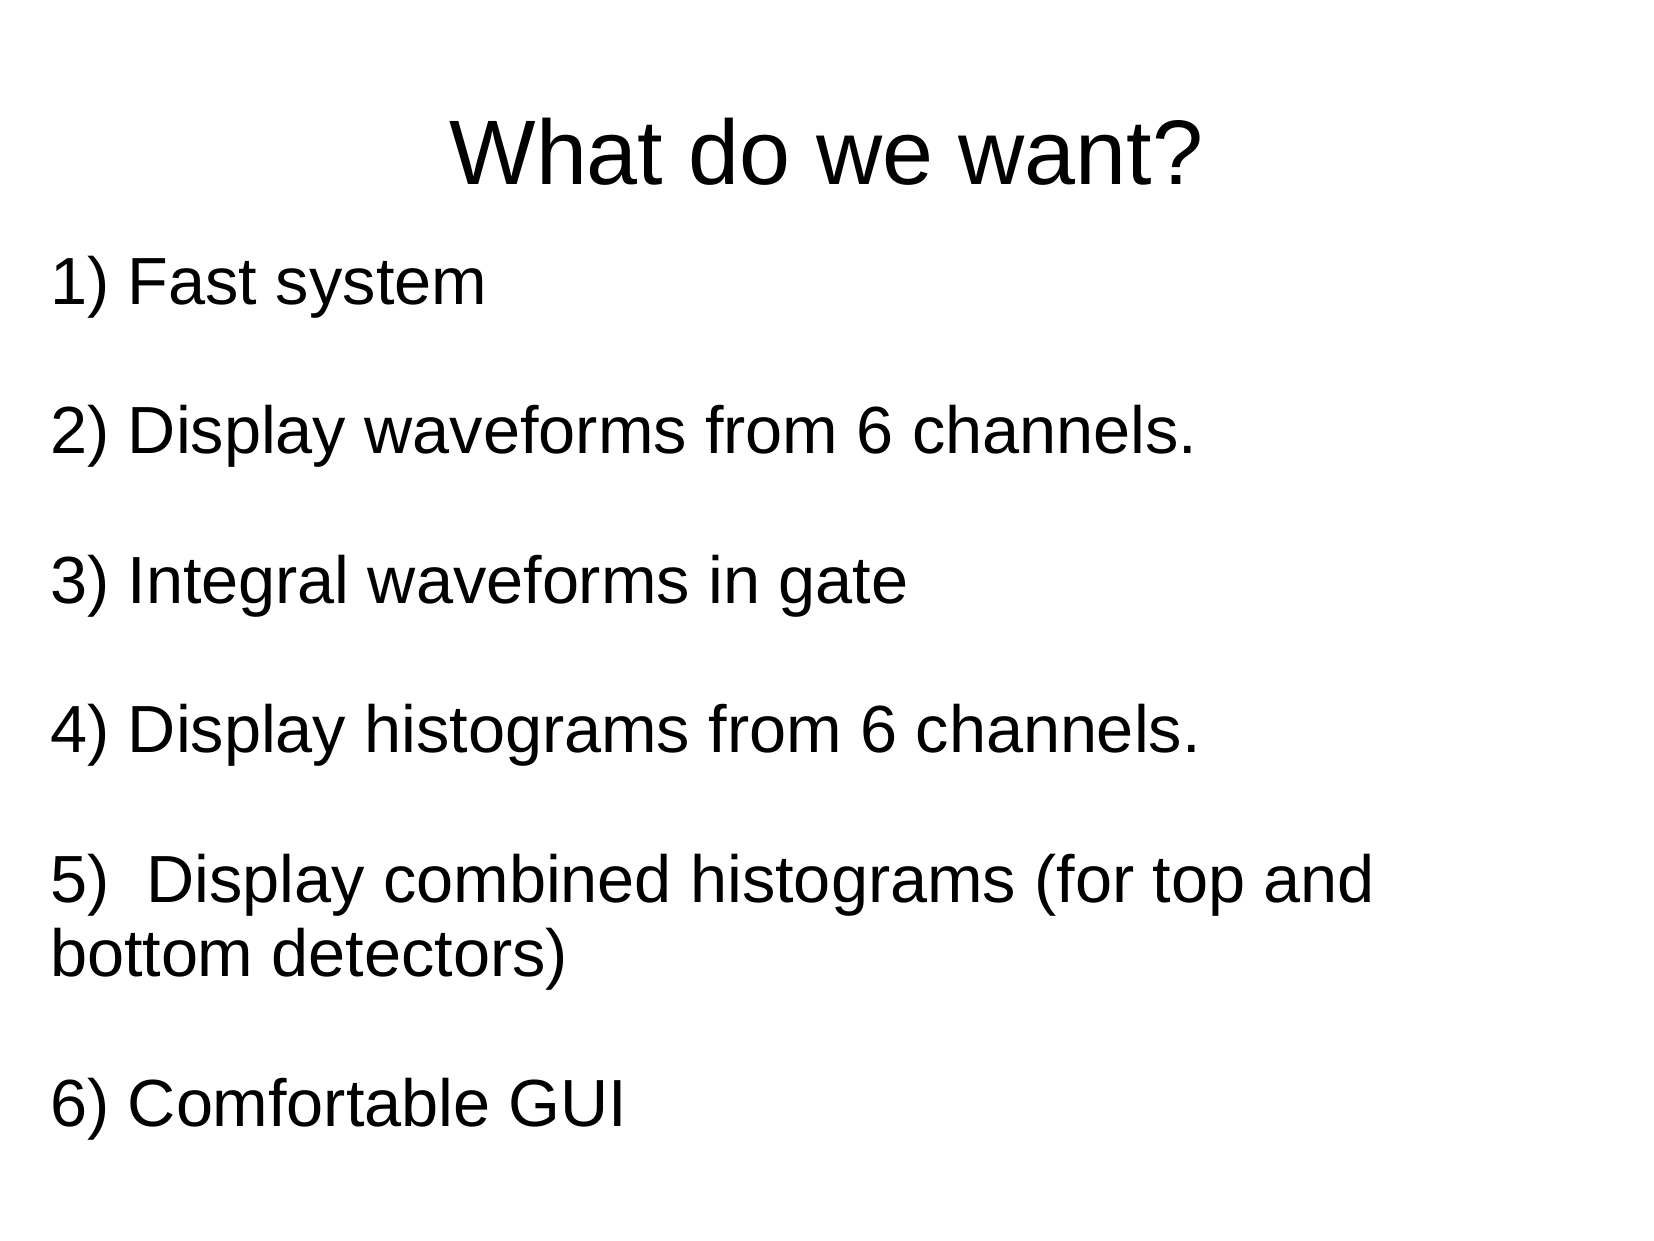

# What do we want?
1) Fast system
2) Display waveforms from 6 channels.
3) Integral waveforms in gate
4) Display histograms from 6 channels.
5) Display combined histograms (for top and bottom detectors)
6) Comfortable GUI